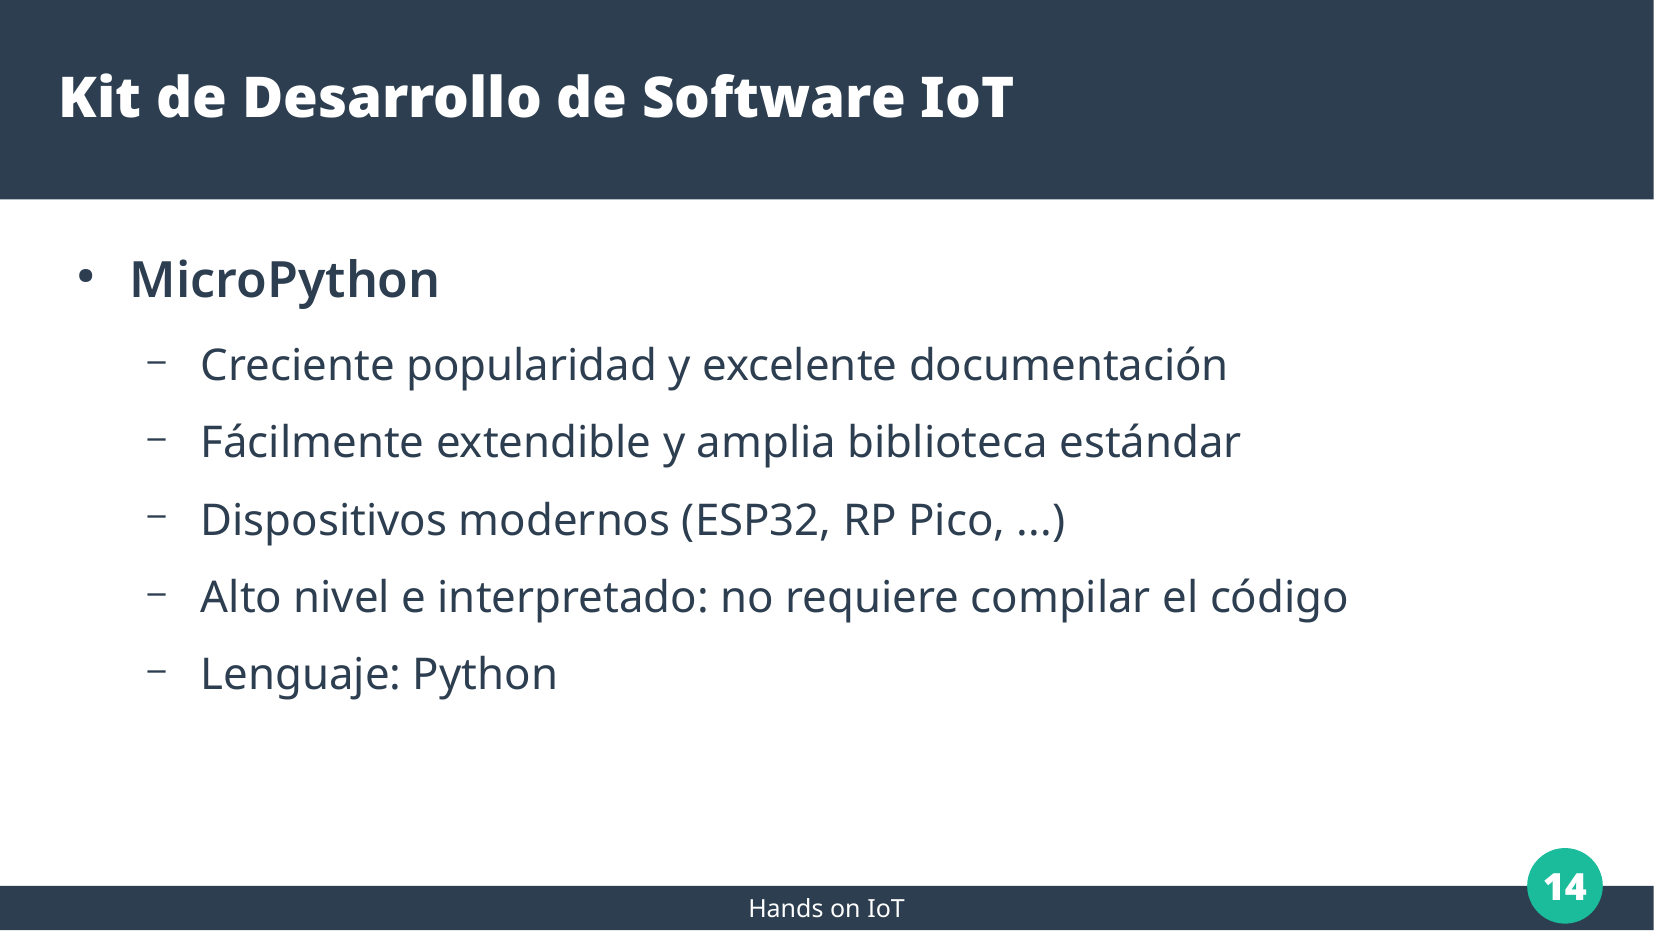

# Kit de Desarrollo de Software IoT
MicroPython
Creciente popularidad y excelente documentación
Fácilmente extendible y amplia biblioteca estándar
Dispositivos modernos (ESP32, RP Pico, ...)
Alto nivel e interpretado: no requiere compilar el código
Lenguaje: Python
Hands on IoT